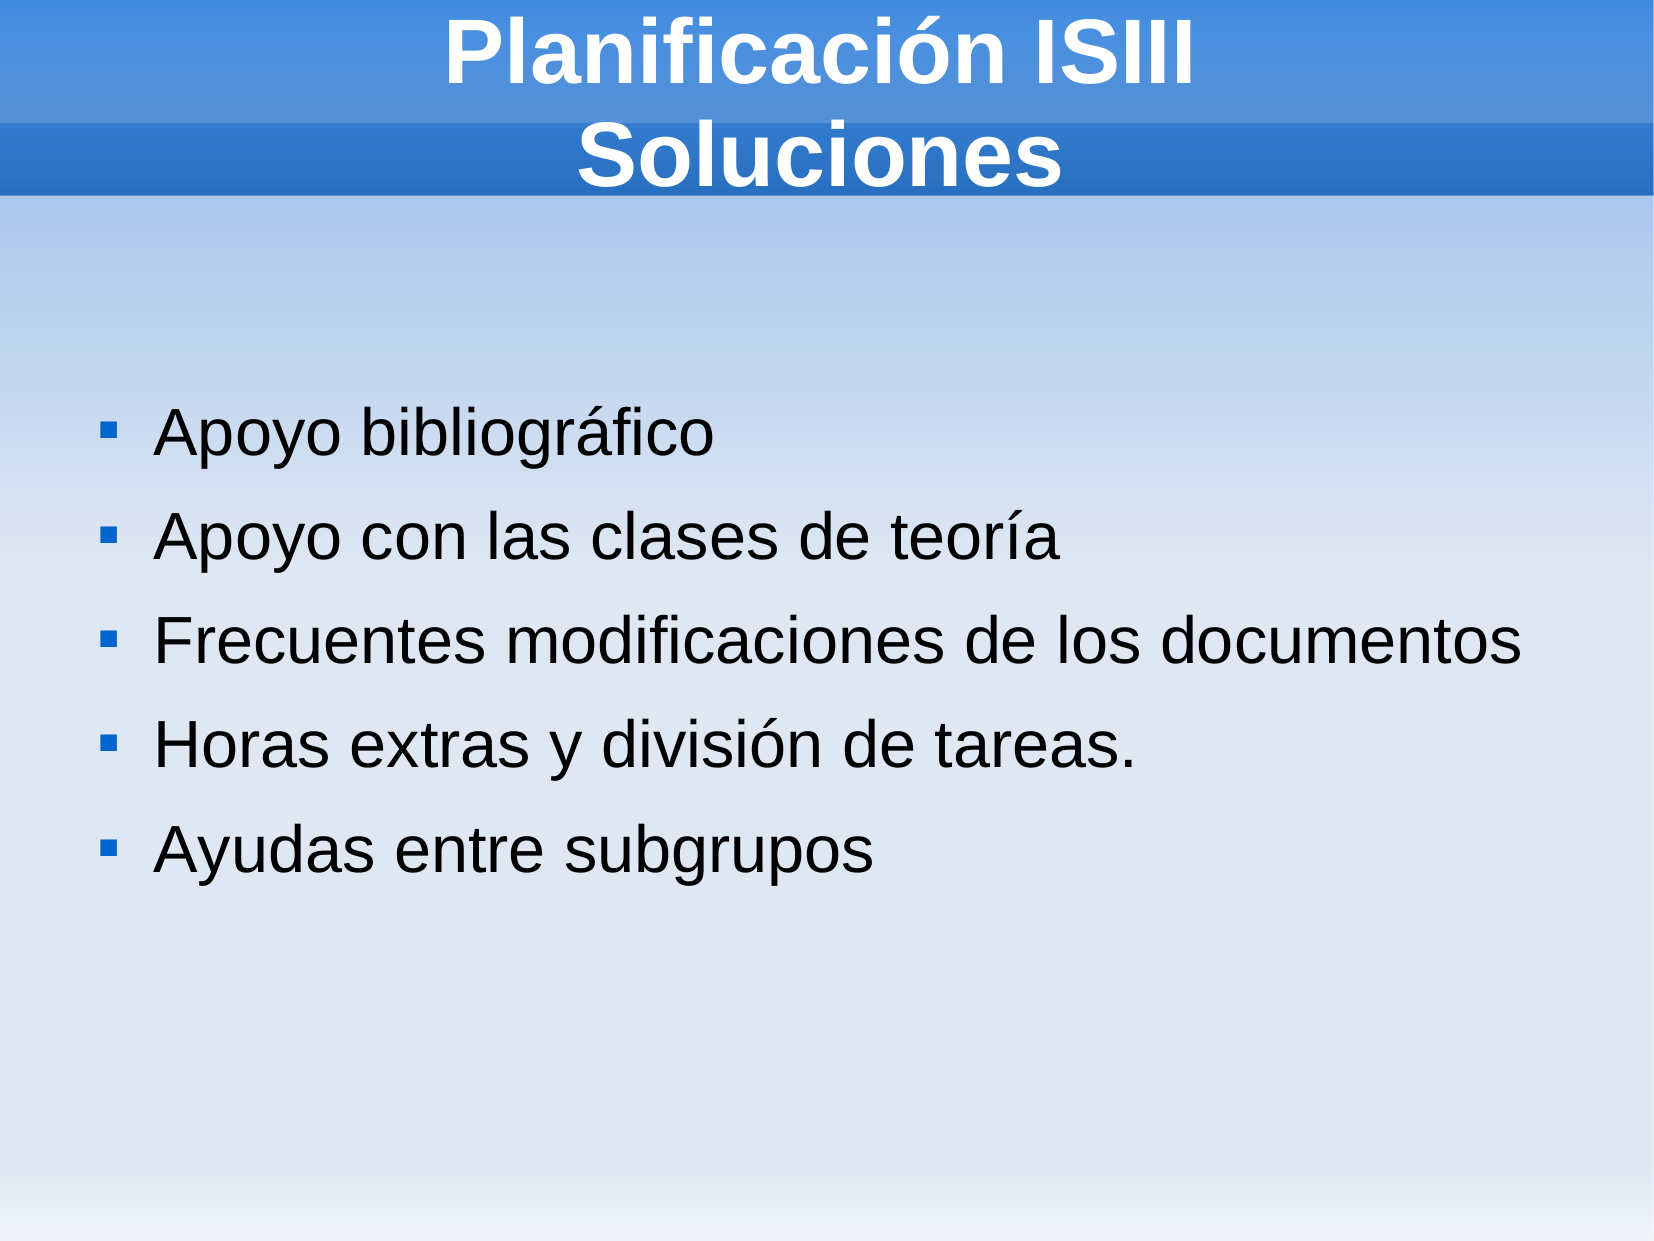

# Planificación ISIII Soluciones
Apoyo bibliográfico
Apoyo con las clases de teoría
Frecuentes modificaciones de los documentos
Horas extras y división de tareas.
Ayudas entre subgrupos